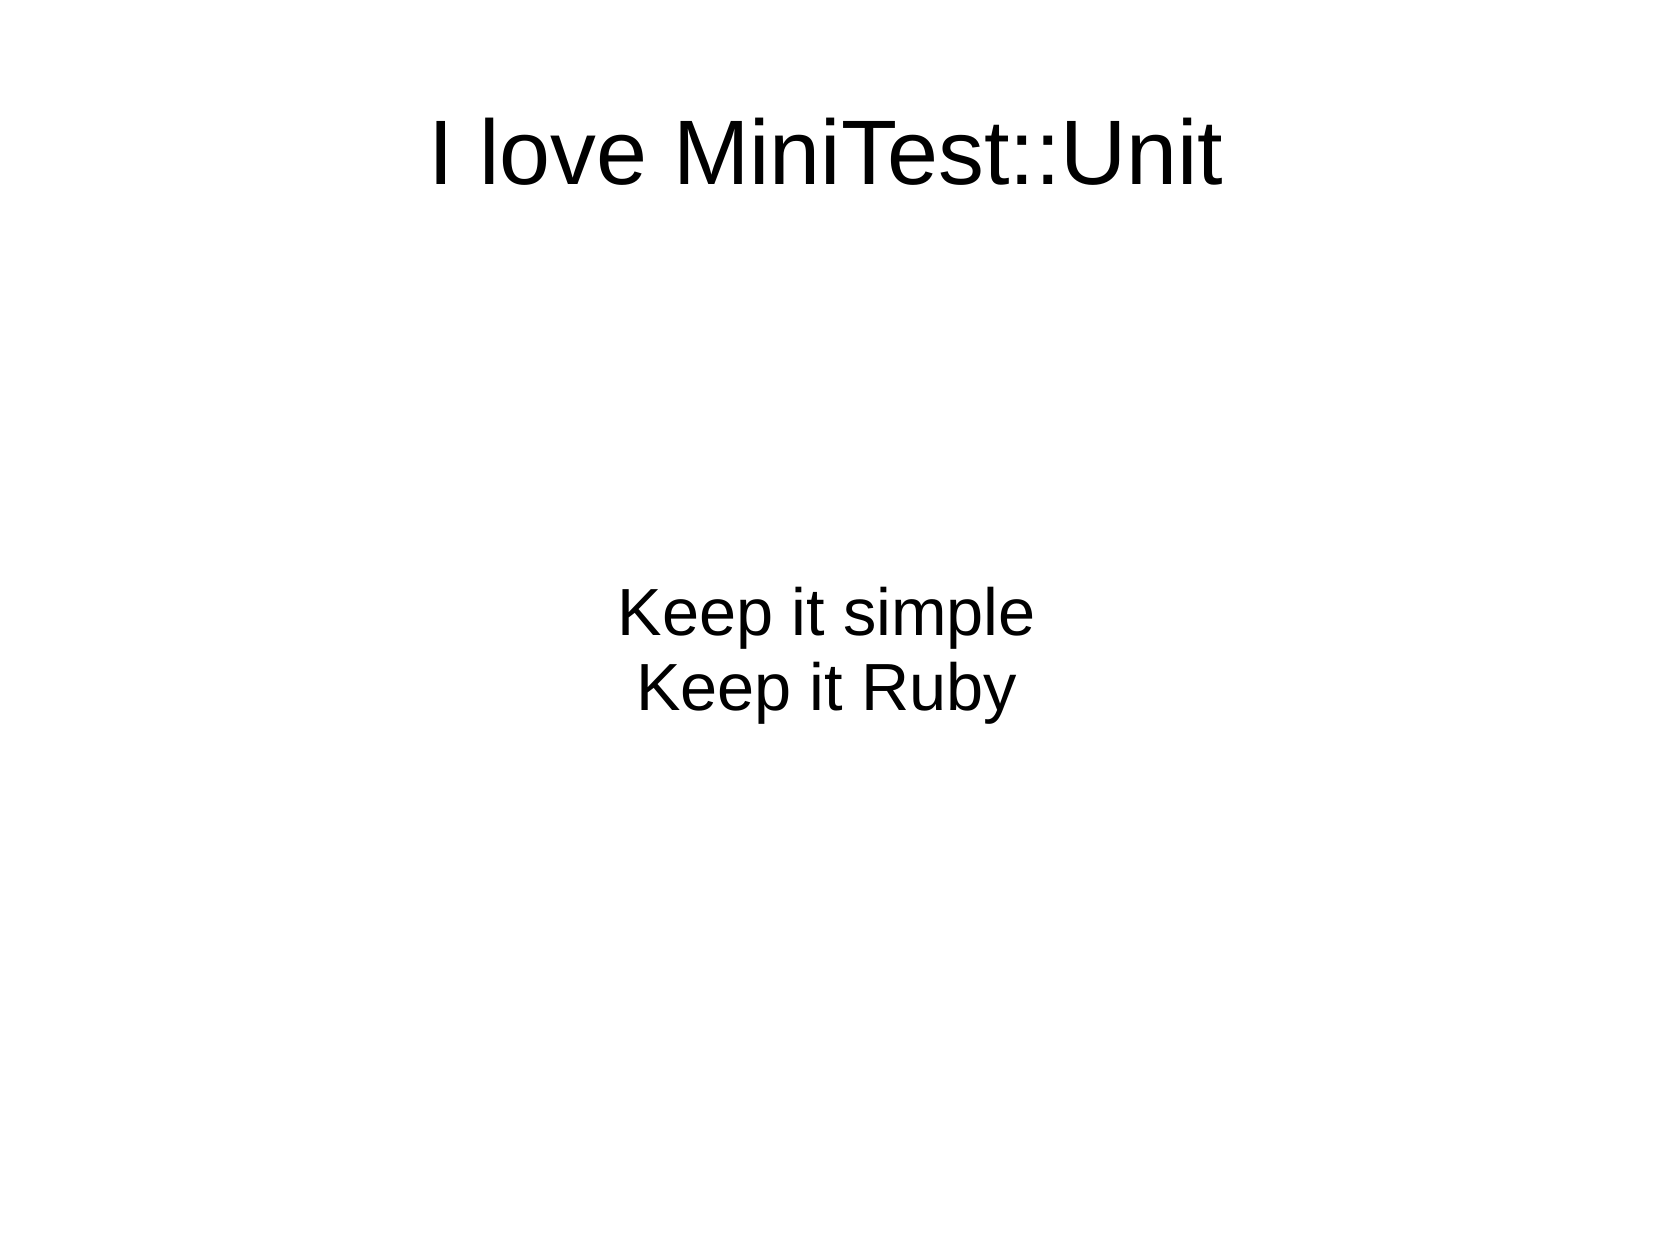

# I love MiniTest::Unit
Keep it simple
Keep it Ruby